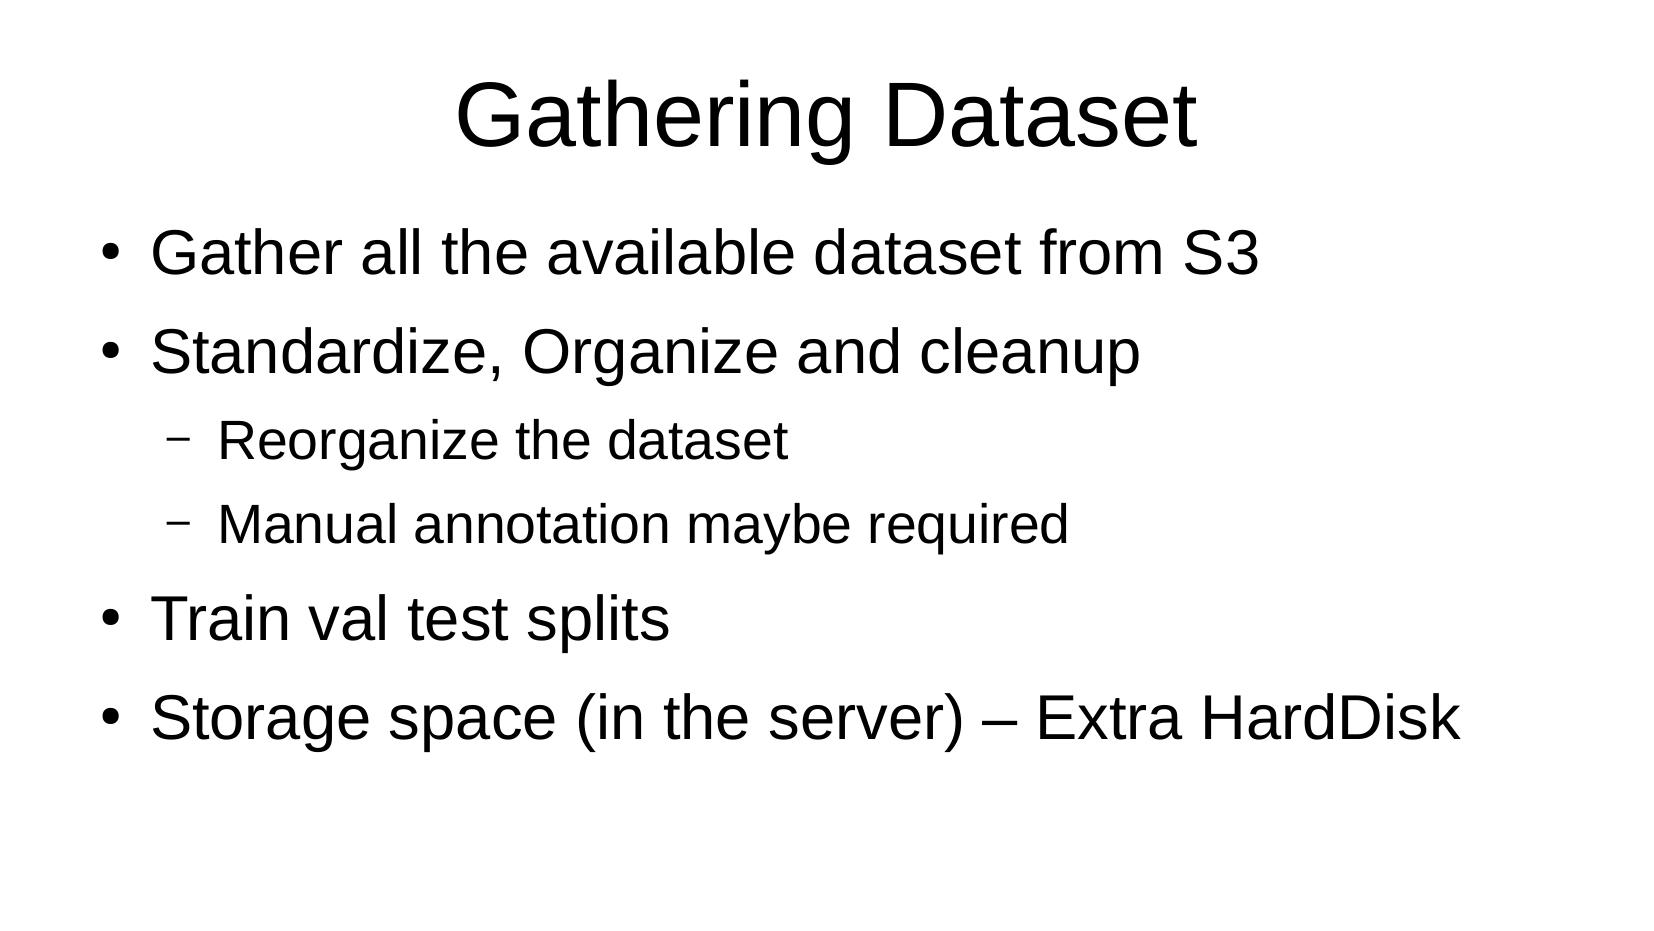

# Gathering Dataset
Gather all the available dataset from S3
Standardize, Organize and cleanup
Reorganize the dataset
Manual annotation maybe required
Train val test splits
Storage space (in the server) – Extra HardDisk